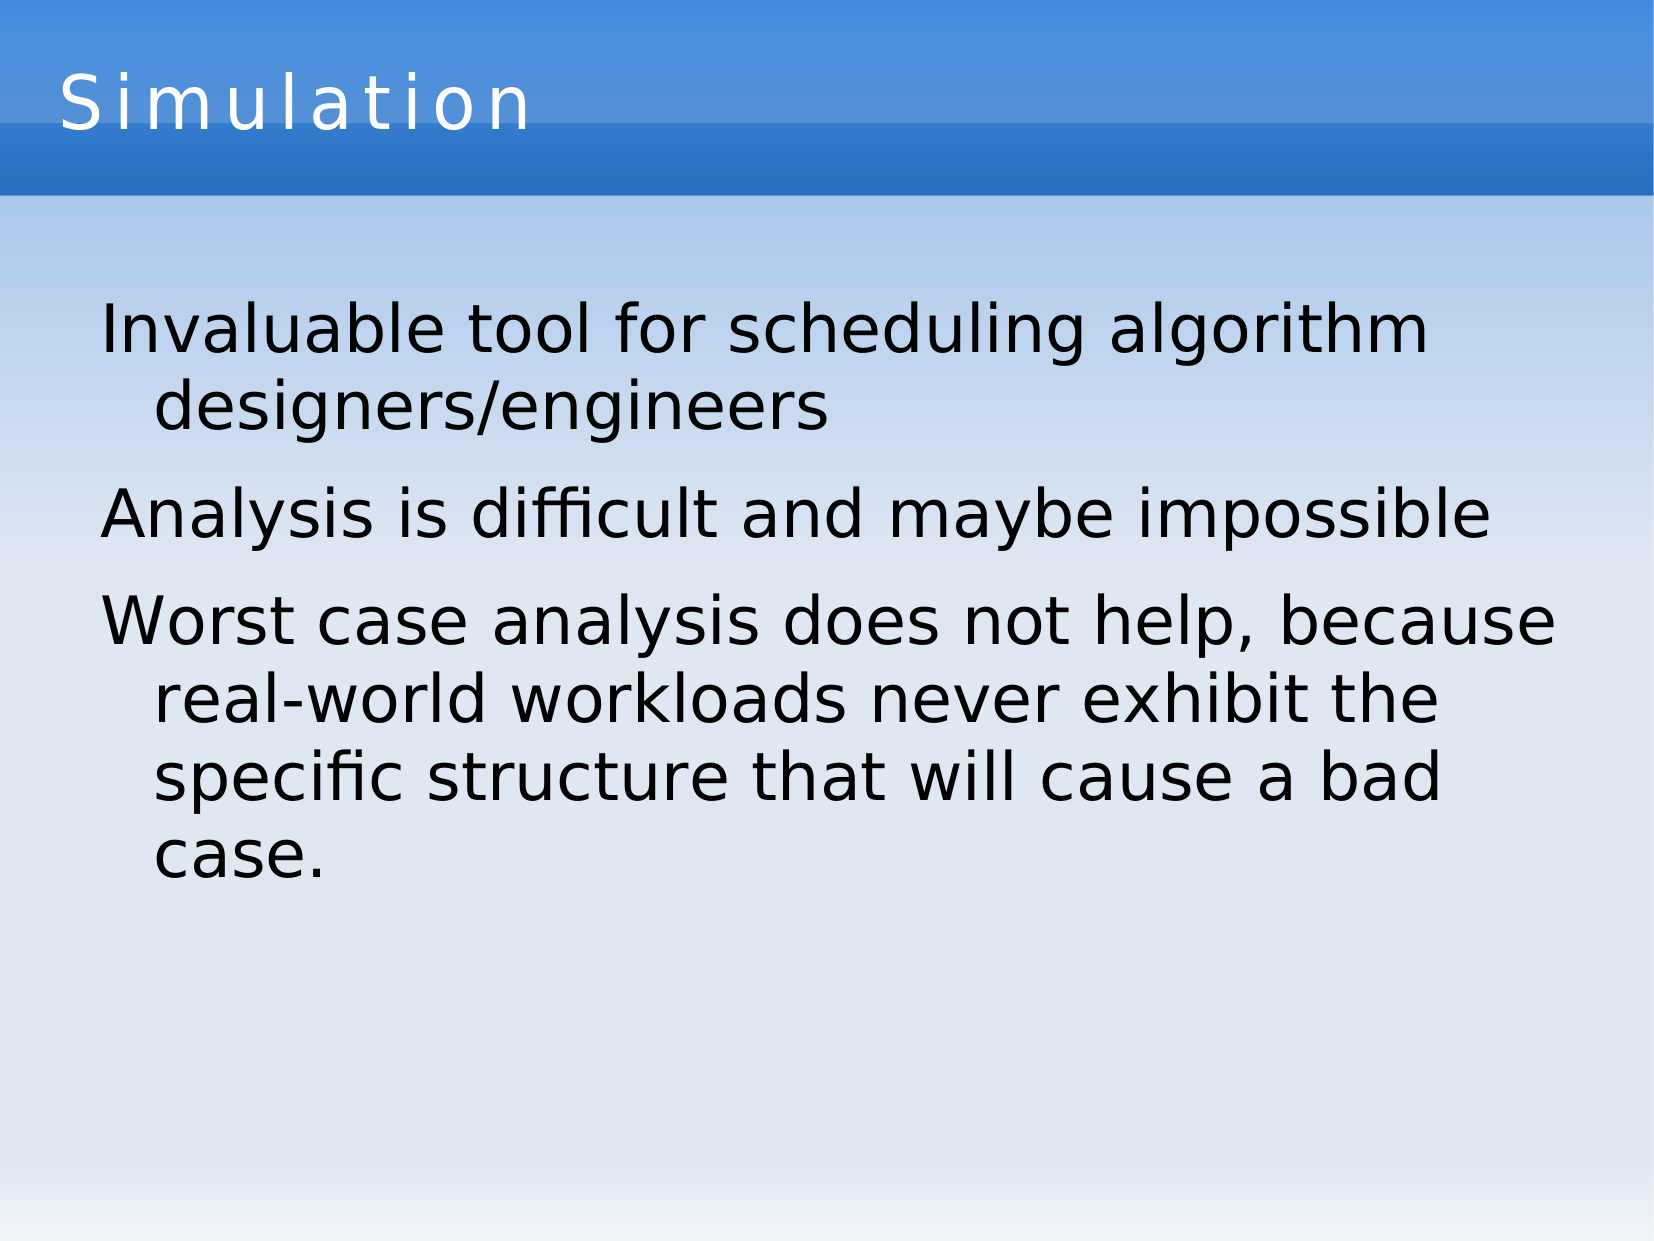

# Simulation
Invaluable tool for scheduling algorithm designers/engineers
Analysis is difficult and maybe impossible
Worst case analysis does not help, because real-world workloads never exhibit the specific structure that will cause a bad case.